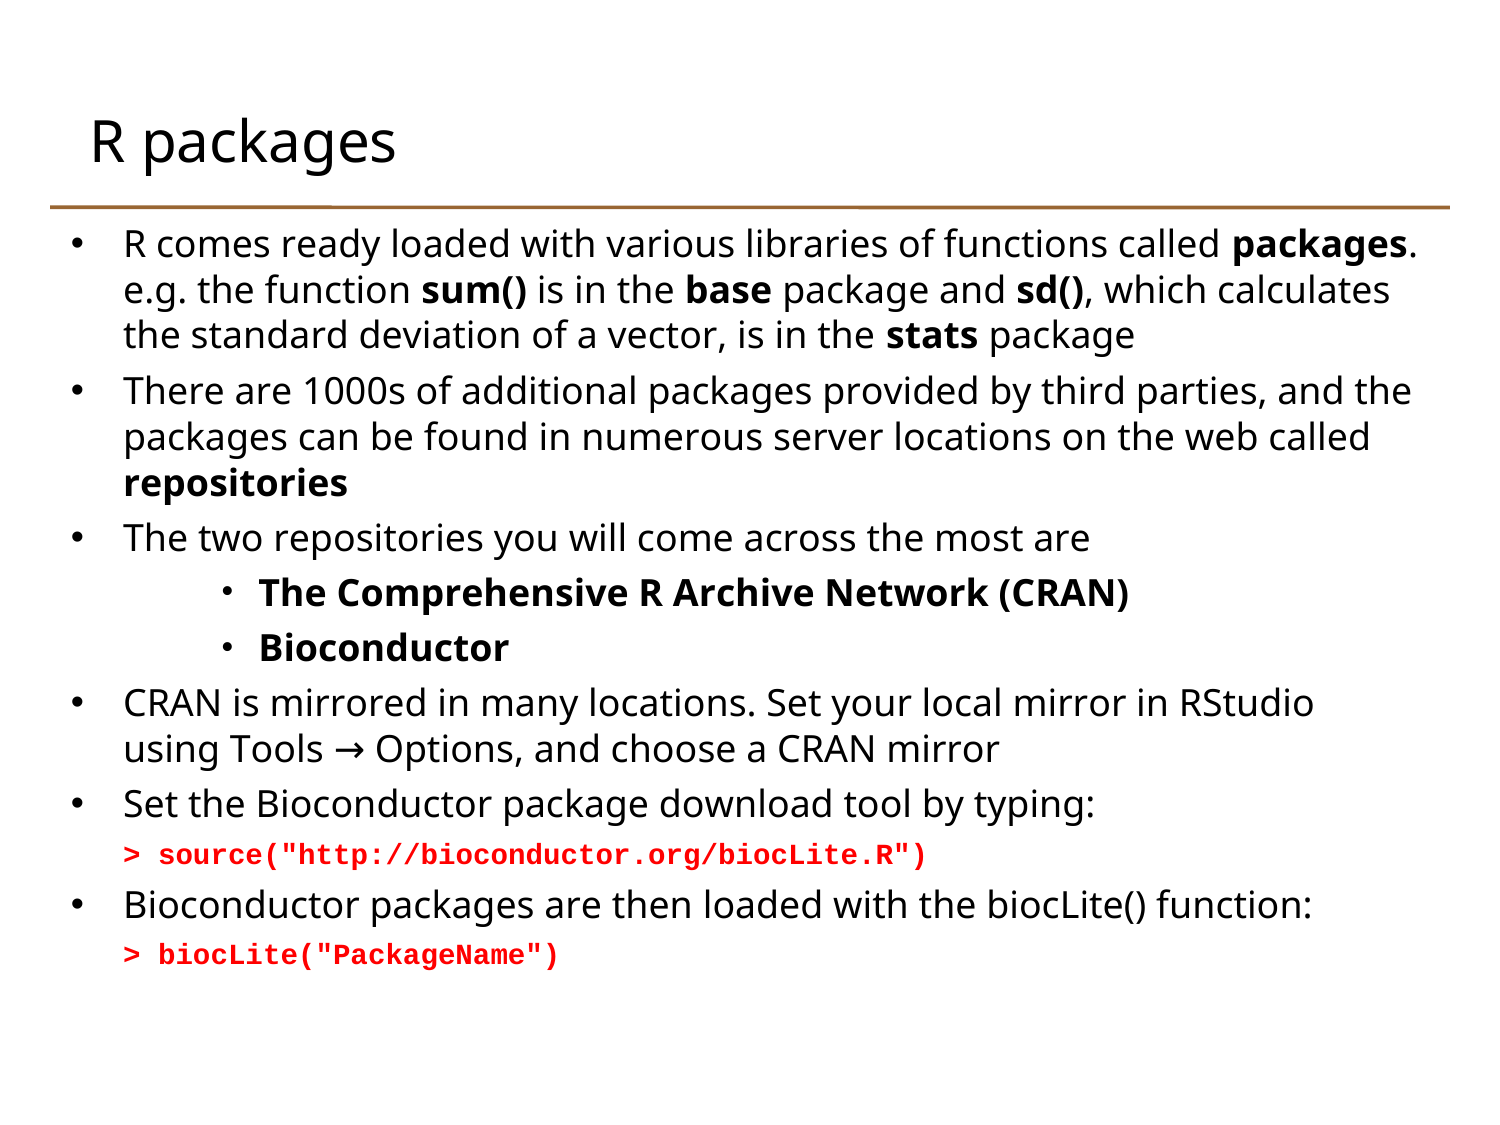

R packages
R comes ready loaded with various libraries of functions called packages. e.g. the function sum() is in the base package and sd(), which calculates the standard deviation of a vector, is in the stats package
There are 1000s of additional packages provided by third parties, and the packages can be found in numerous server locations on the web called repositories
The two repositories you will come across the most are
The Comprehensive R Archive Network (CRAN)
Bioconductor
CRAN is mirrored in many locations. Set your local mirror in RStudio using Tools → Options, and choose a CRAN mirror
Set the Bioconductor package download tool by typing:
> source("http://bioconductor.org/biocLite.R")
Bioconductor packages are then loaded with the biocLite() function:
> biocLite("PackageName")